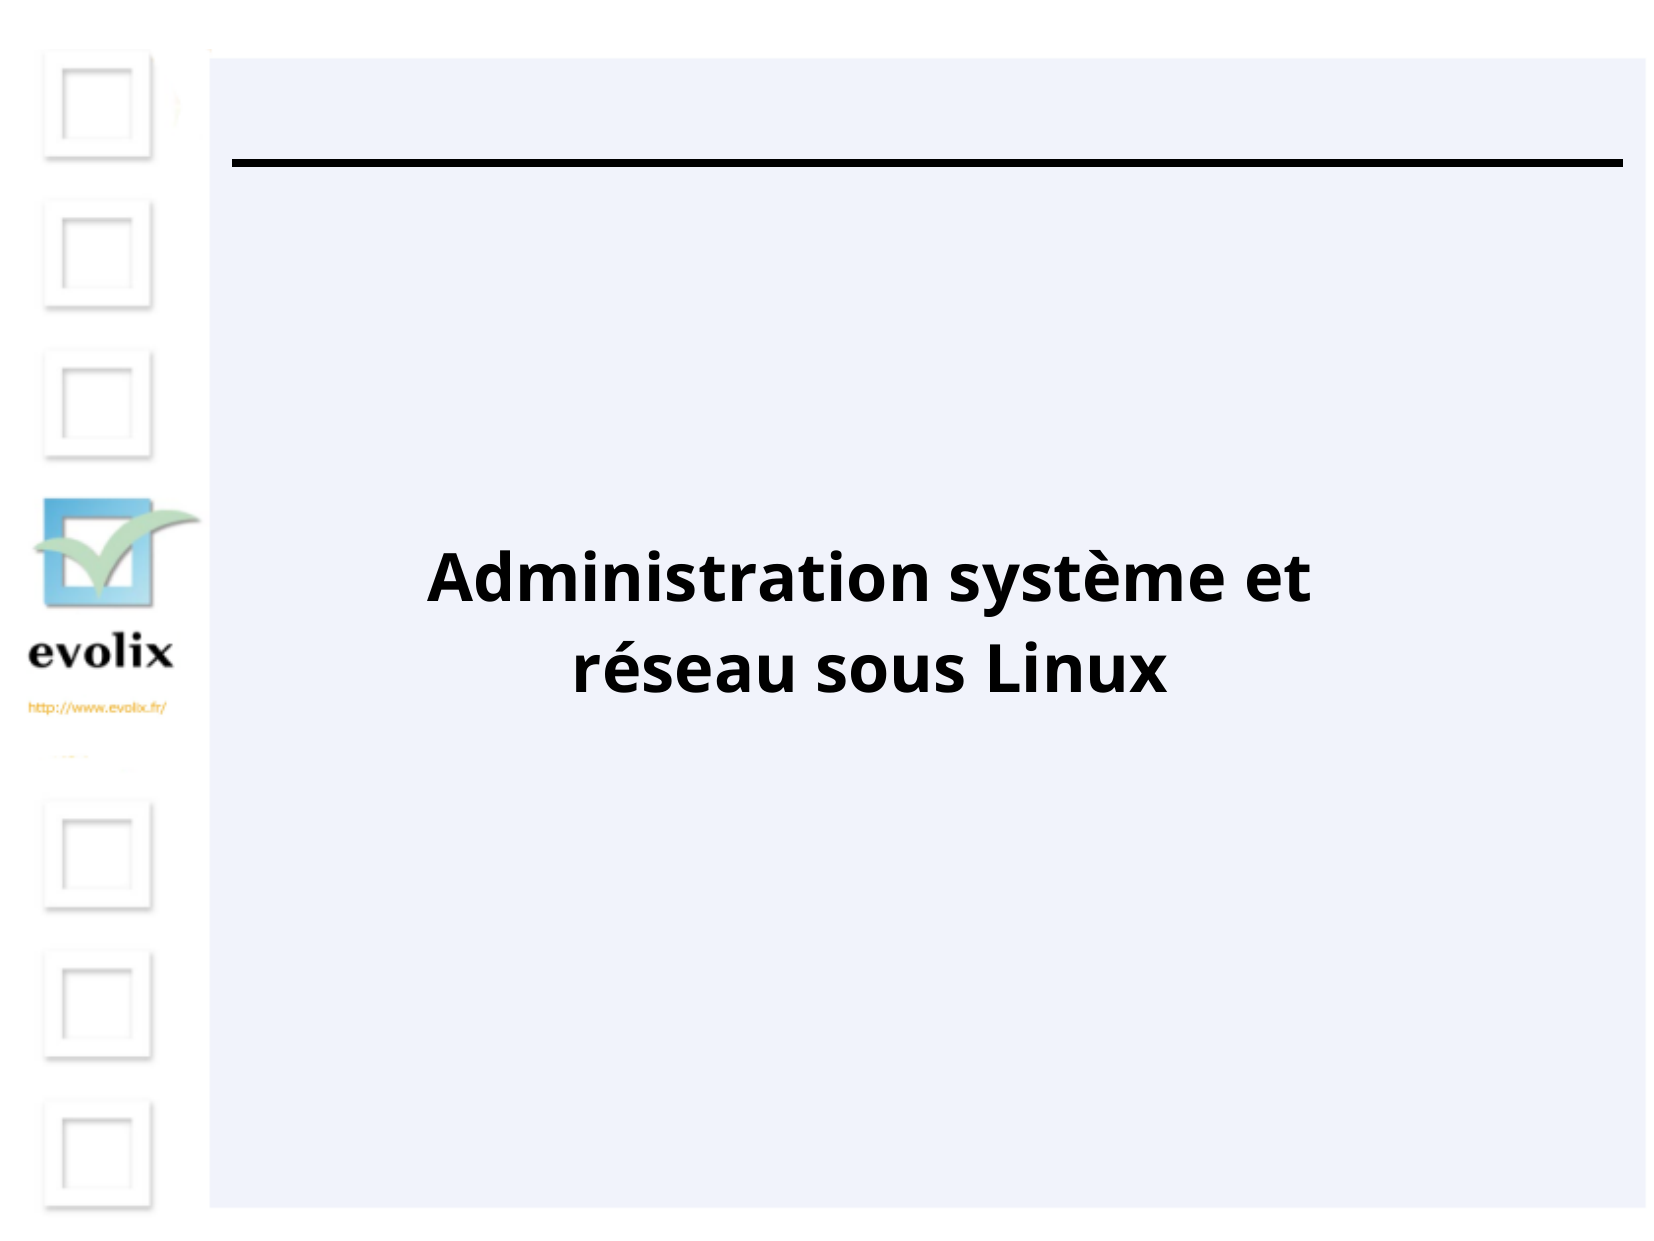

# Administration système et réseau sous Linux